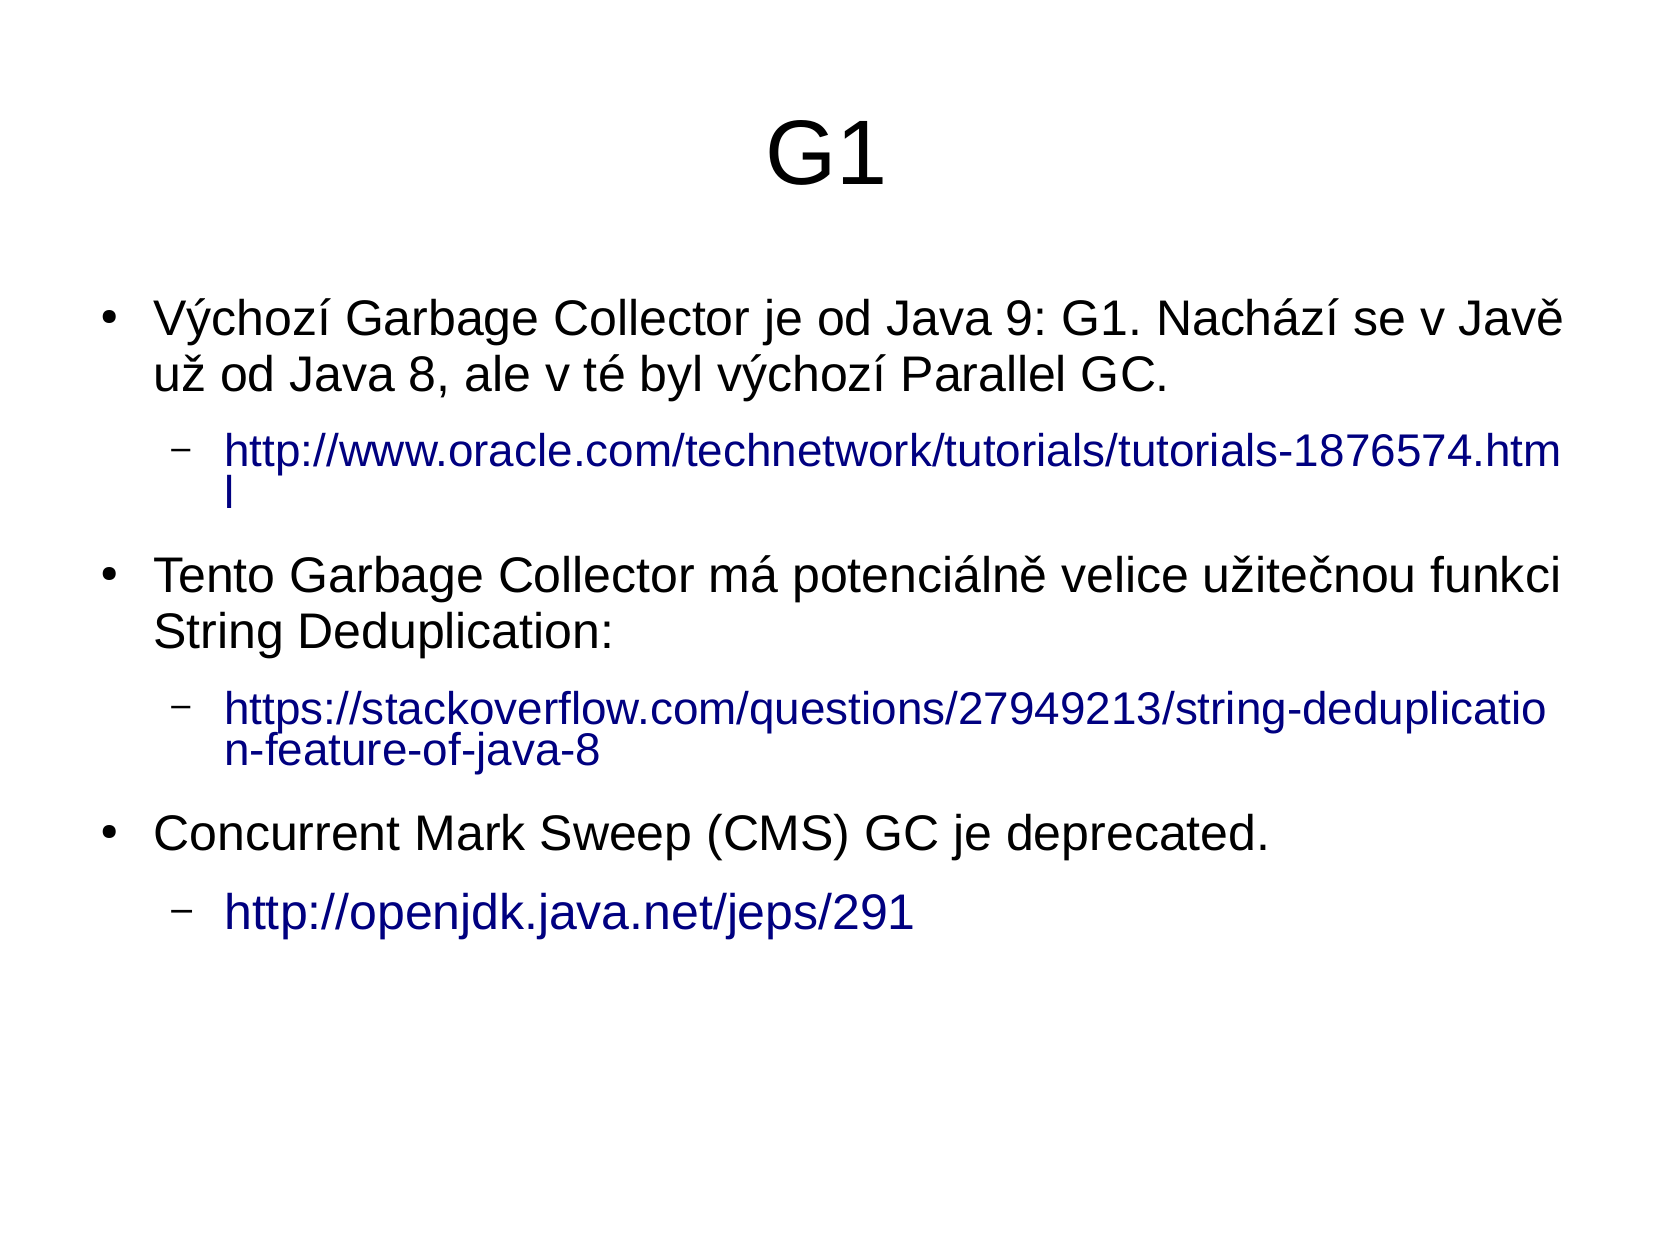

# G1
Výchozí Garbage Collector je od Java 9: G1. Nachází se v Javě už od Java 8, ale v té byl výchozí Parallel GC.
http://www.oracle.com/technetwork/tutorials/tutorials-1876574.html
Tento Garbage Collector má potenciálně velice užitečnou funkci String Deduplication:
https://stackoverflow.com/questions/27949213/string-deduplication-feature-of-java-8
Concurrent Mark Sweep (CMS) GC je deprecated.
http://openjdk.java.net/jeps/291